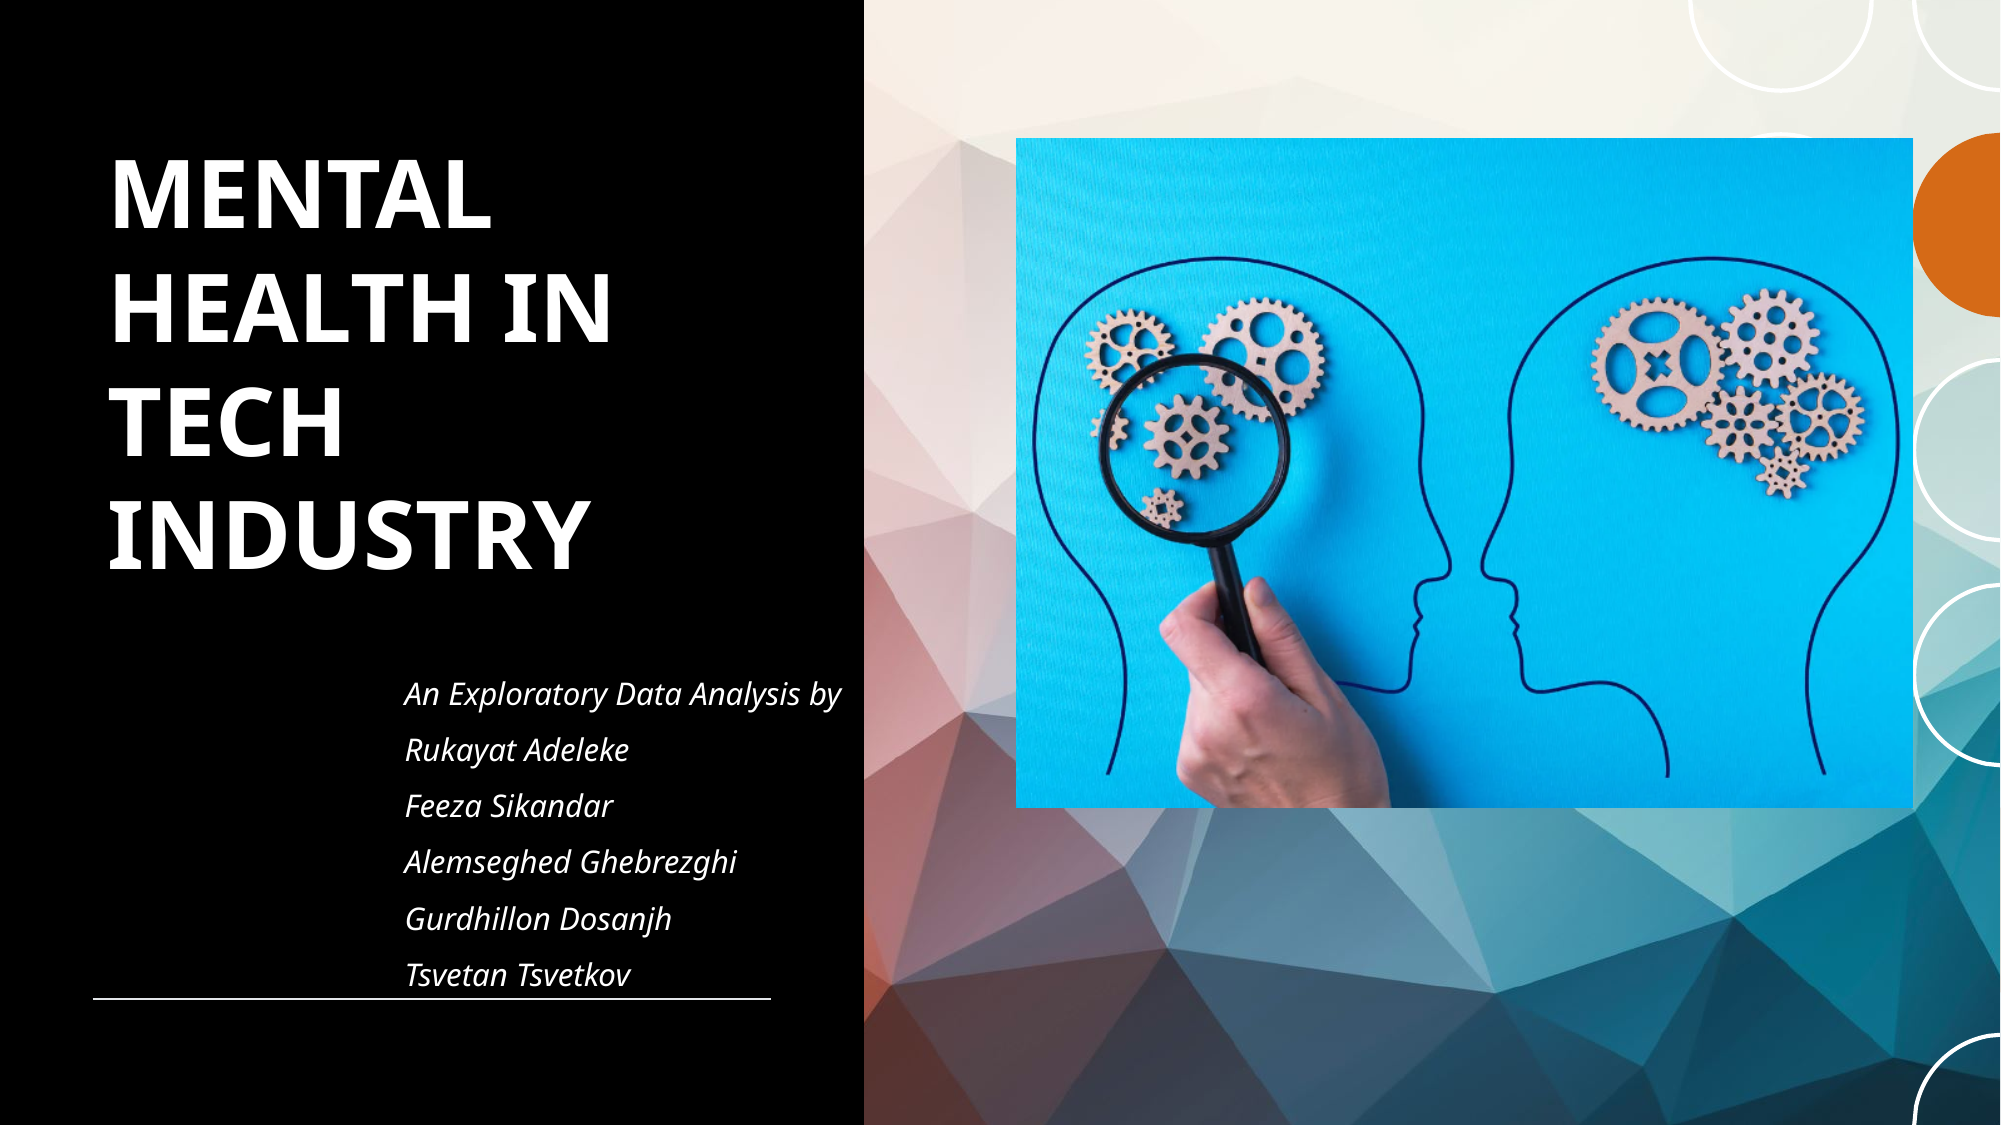

# MENTAL HEALTH IN TECH INDUSTRY
An Exploratory Data Analysis by
Rukayat Adeleke
Feeza Sikandar
Alemseghed Ghebrezghi
Gurdhillon Dosanjh
Tsvetan Tsvetkov